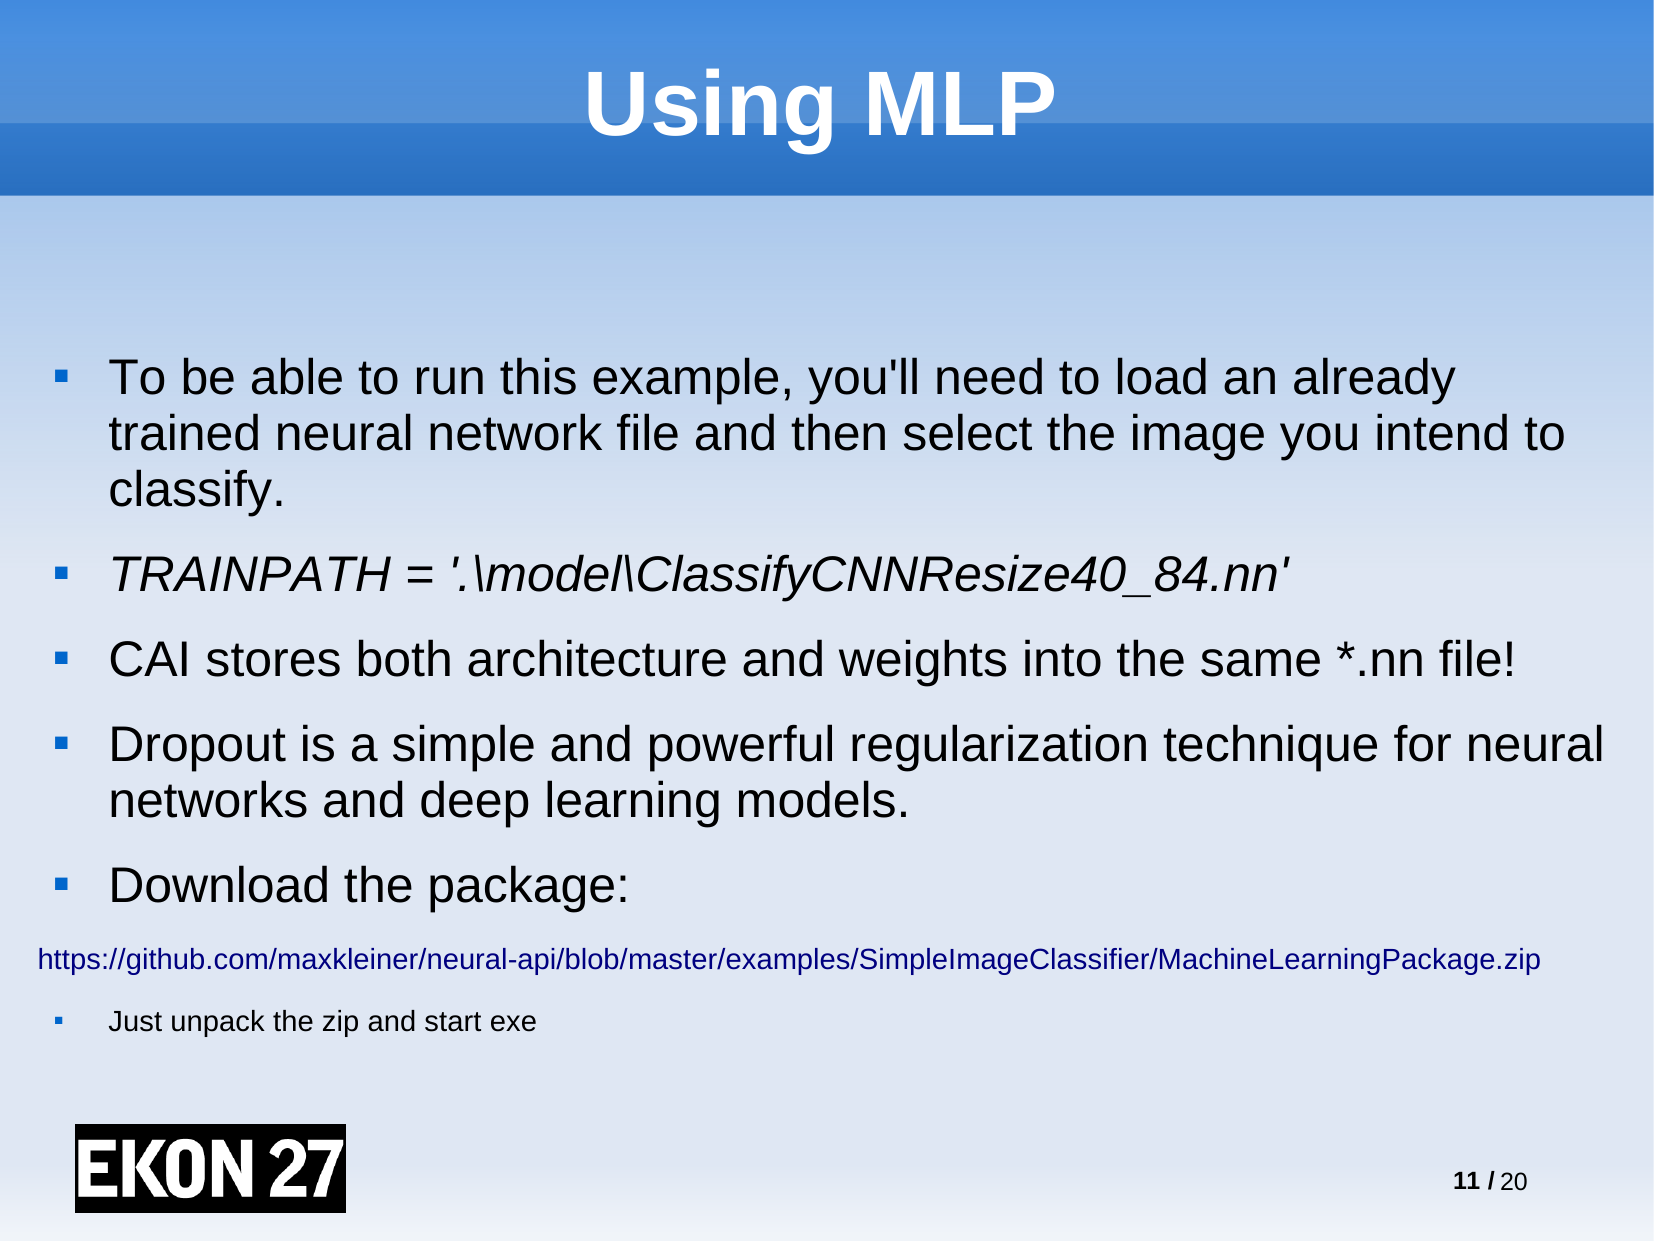

# Using MLP
To be able to run this example, you'll need to load an already trained neural network file and then select the image you intend to classify.
TRAINPATH = '.\model\ClassifyCNNResize40_84.nn'
CAI stores both architecture and weights into the same *.nn file!
Dropout is a simple and powerful regularization technique for neural networks and deep learning models.
Download the package:
https://github.com/maxkleiner/neural-api/blob/master/examples/SimpleImageClassifier/MachineLearningPackage.zip
Just unpack the zip and start exe
11